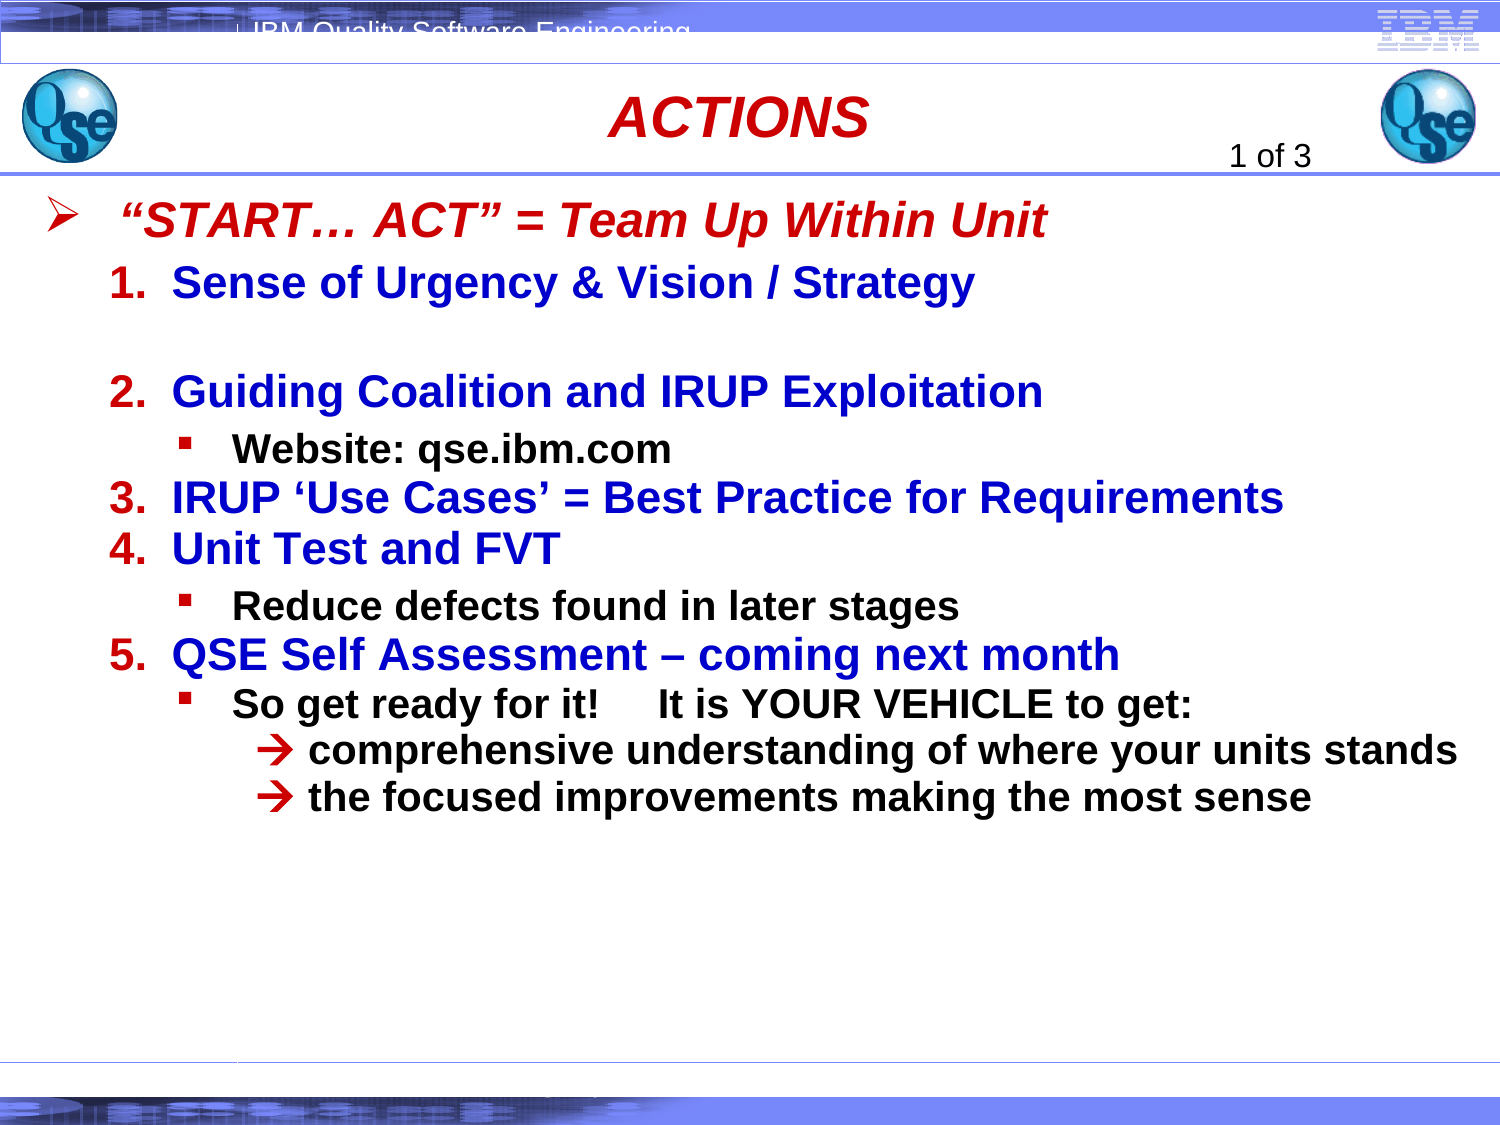

# ACTIONS
1 of 3
“START… ACT” = Team Up Within Unit
Sense of Urgency & Vision / Strategy
Guiding Coalition and IRUP Exploitation
Website: qse.ibm.com
IRUP ‘Use Cases’ = Best Practice for Requirements
Unit Test and FVT
Reduce defects found in later stages
QSE Self Assessment – coming next month
So get ready for it! It is YOUR VEHICLE to get:
  comprehensive understanding of where your units stands
  the focused improvements making the most sense
25